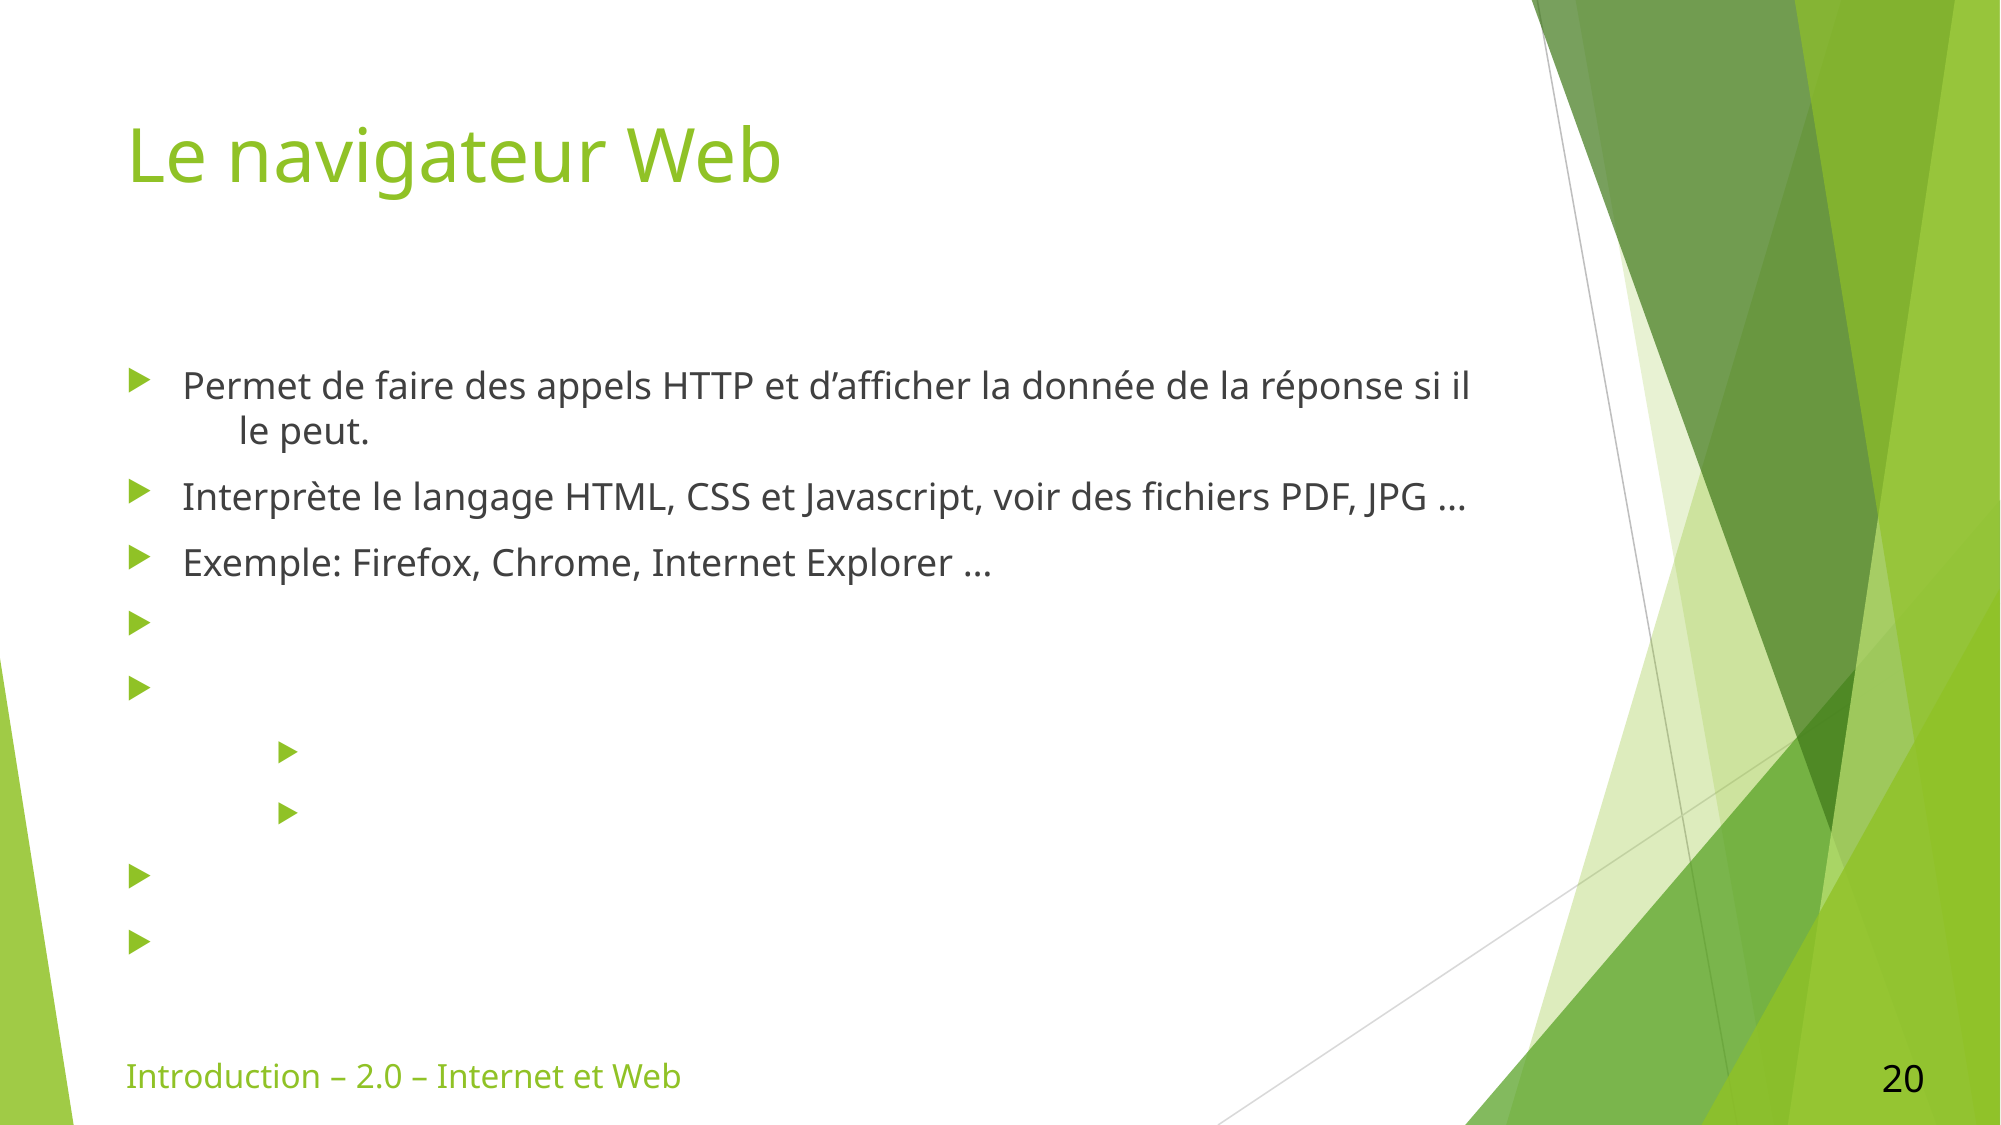

# Le navigateur Web
Permet de faire des appels HTTP et d’afficher la donnée de la réponse si il le peut.
Interprète le langage HTML, CSS et Javascript, voir des fichiers PDF, JPG …
Exemple: Firefox, Chrome, Internet Explorer …
Introduction – 2.0 – Internet et Web